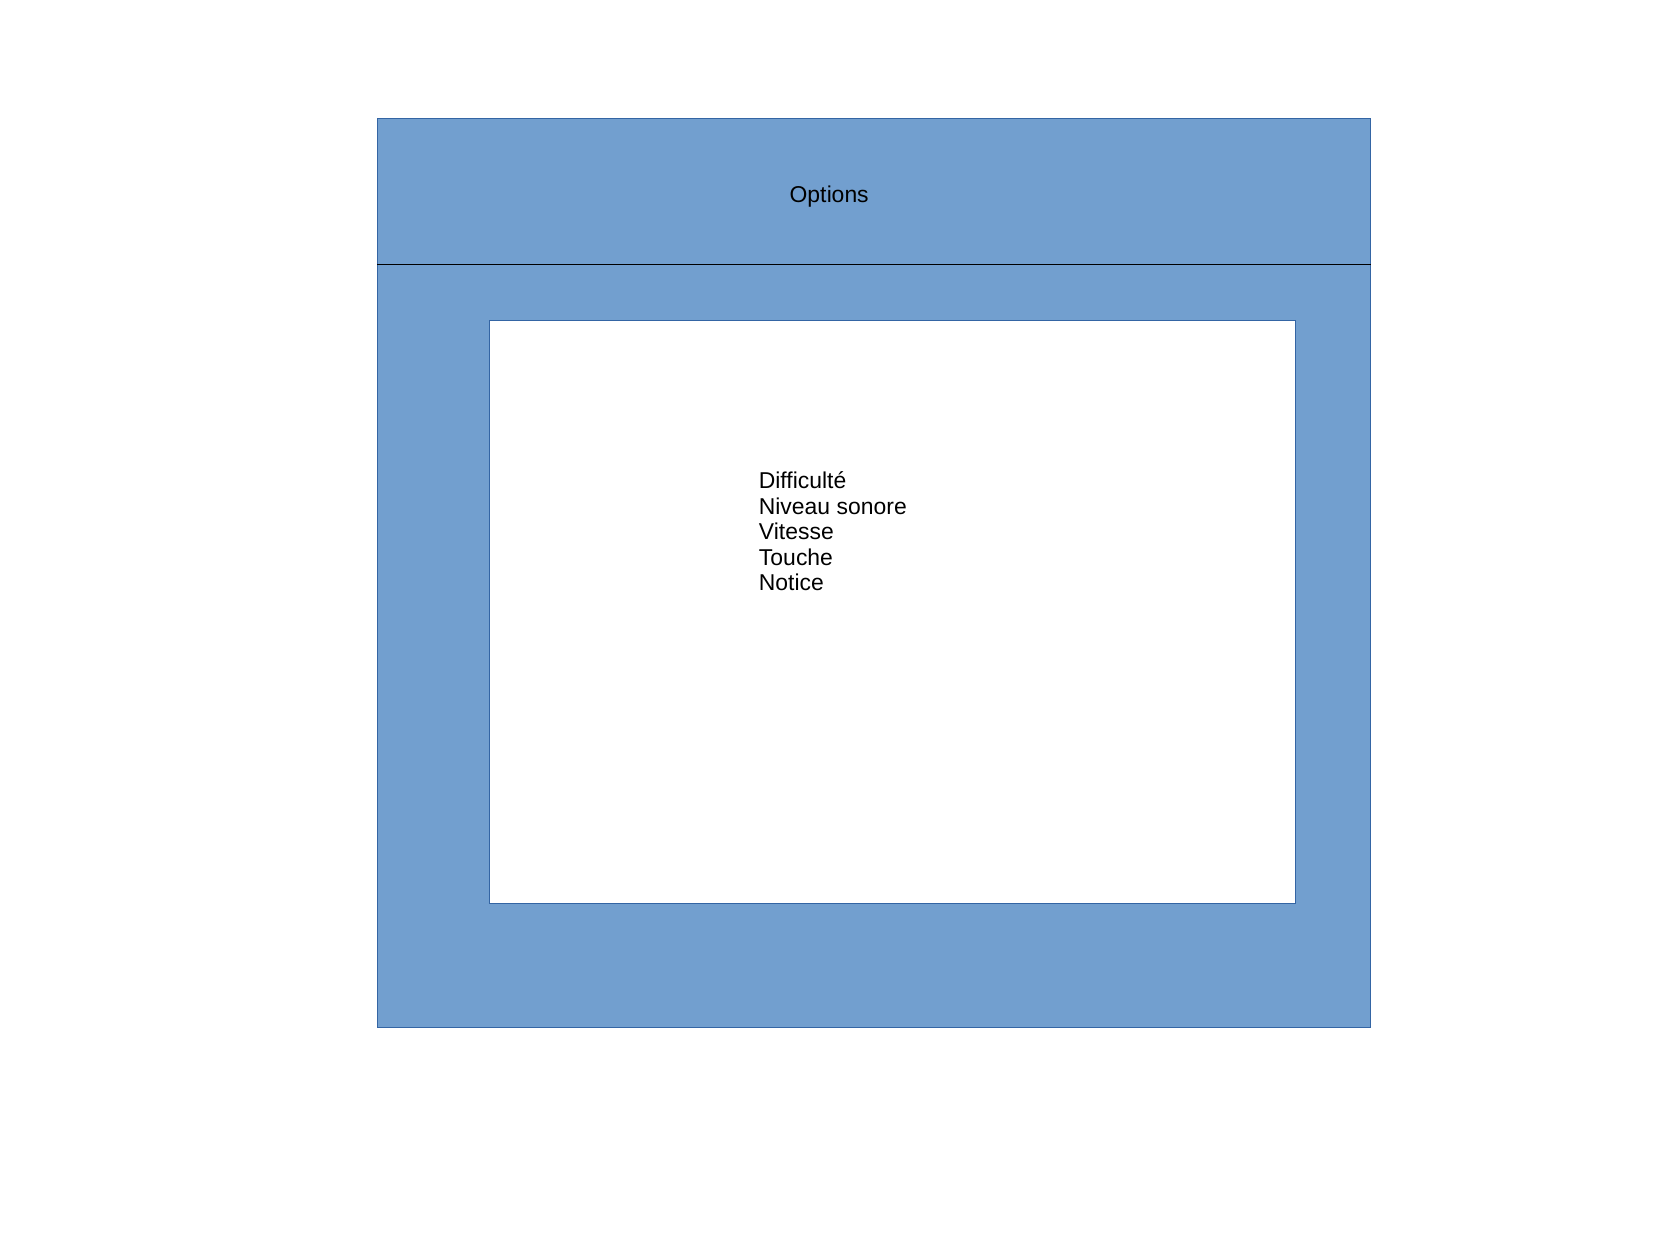

Options
Difficulté
Niveau sonore
Vitesse
Touche
Notice